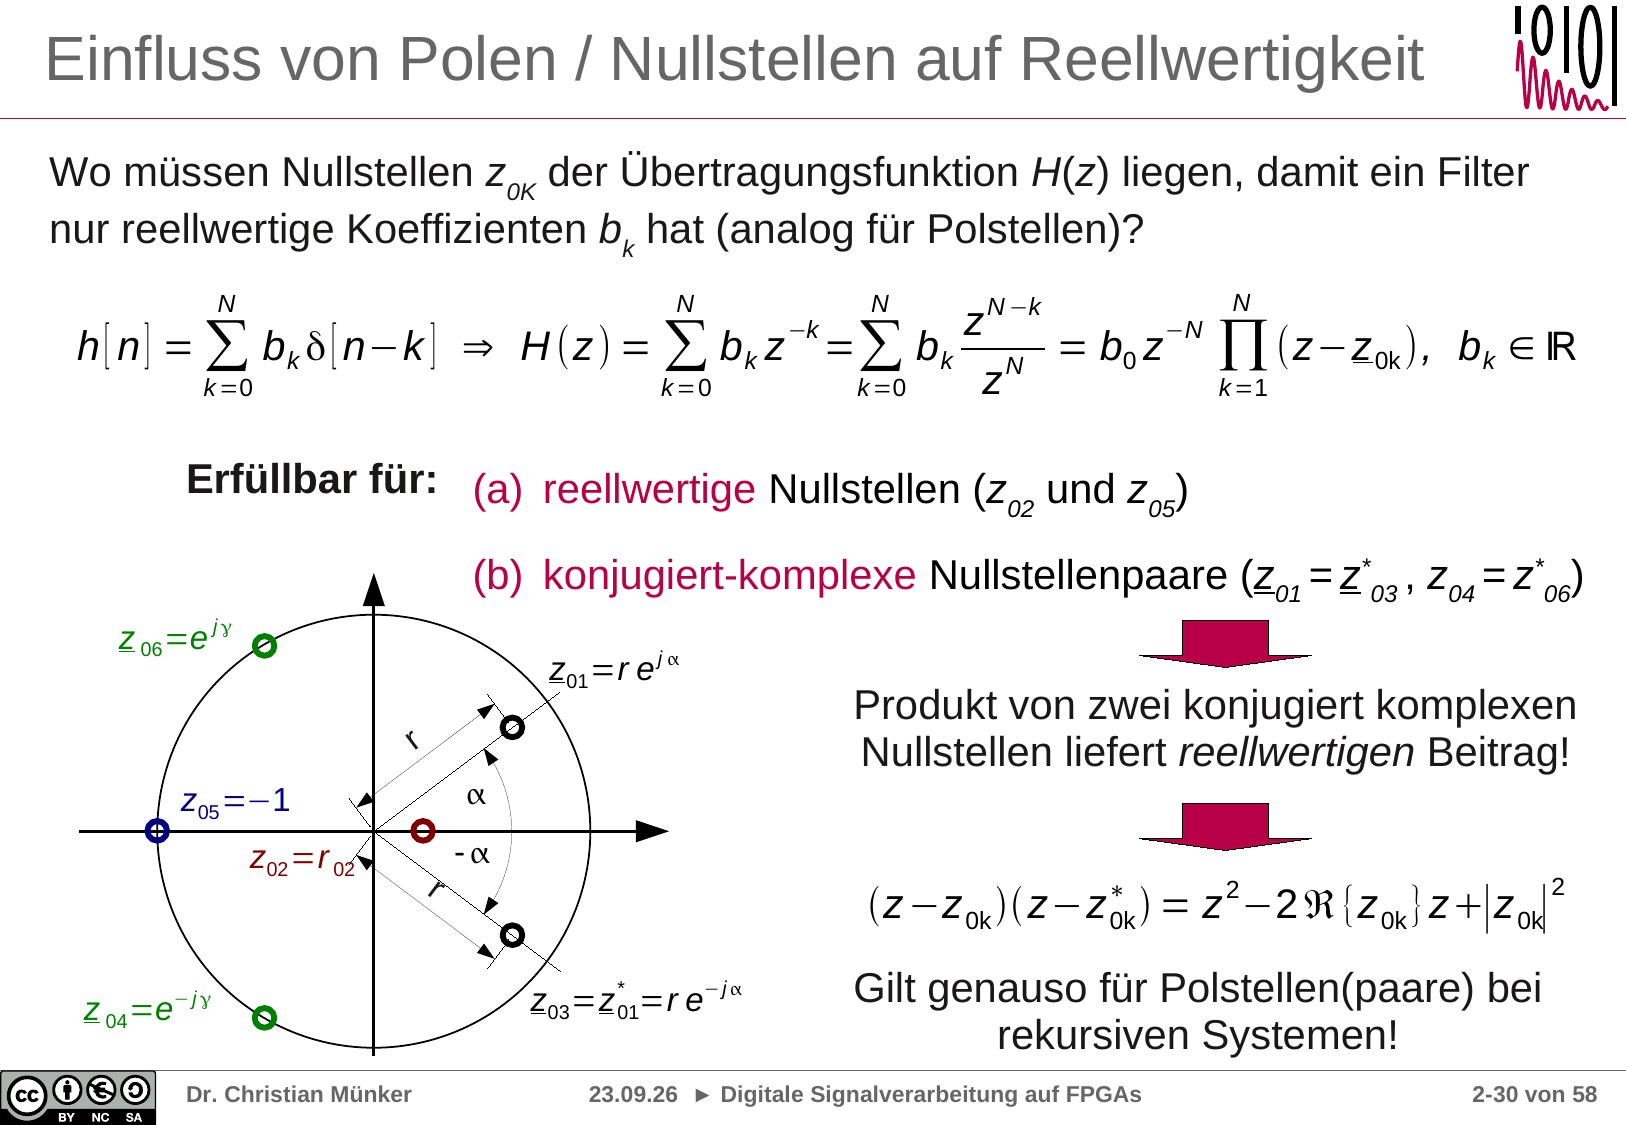

Einfluss von Polen / Nullstellen auf Reellwertigkeit
Wo müssen Nullstellen z0K der Übertragungsfunktion H(z) liegen, damit ein Filter nur reellwertige Koeffizienten bk hat (analog für Polstellen)?
Erfüllbar für:
# reellwertige Nullstellen (z02 und z05)
 konjugiert-komplexe Nullstellenpaare (z01 = z*03 , z04 = z*06)
Produkt von zwei konjugiert komplexen Nullstellen liefert reellwertigen Beitrag!
Gilt genauso für Polstellen(paare) bei rekursiven Systemen!